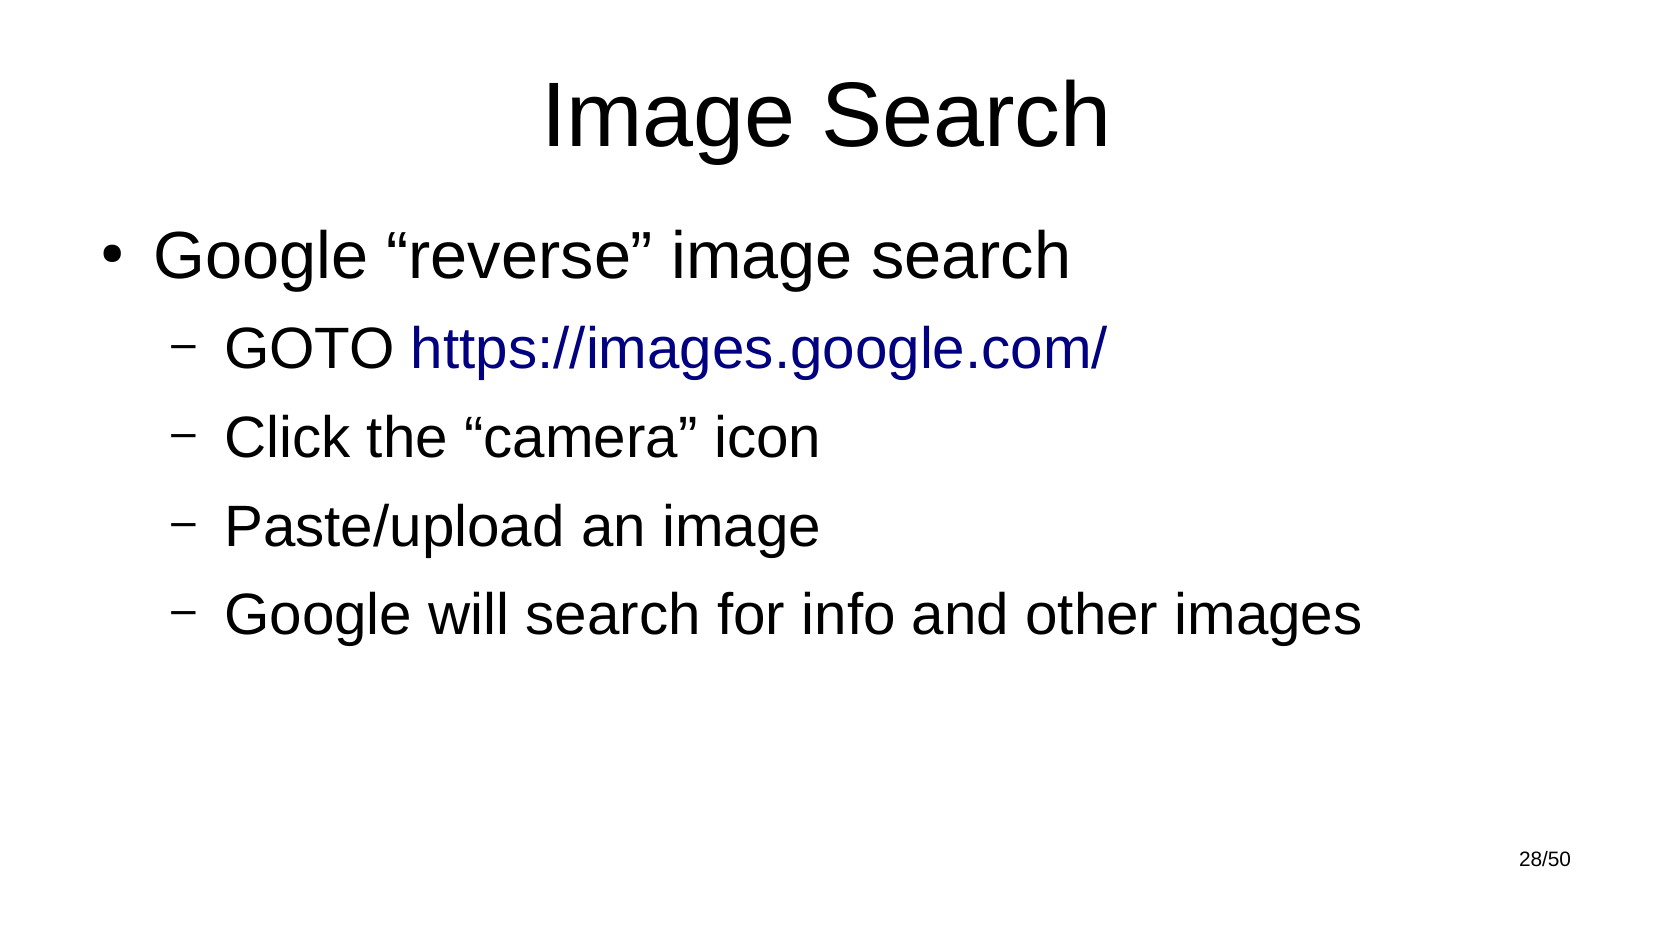

# Image Search
Google “reverse” image search
GOTO https://images.google.com/
Click the “camera” icon
Paste/upload an image
Google will search for info and other images
28